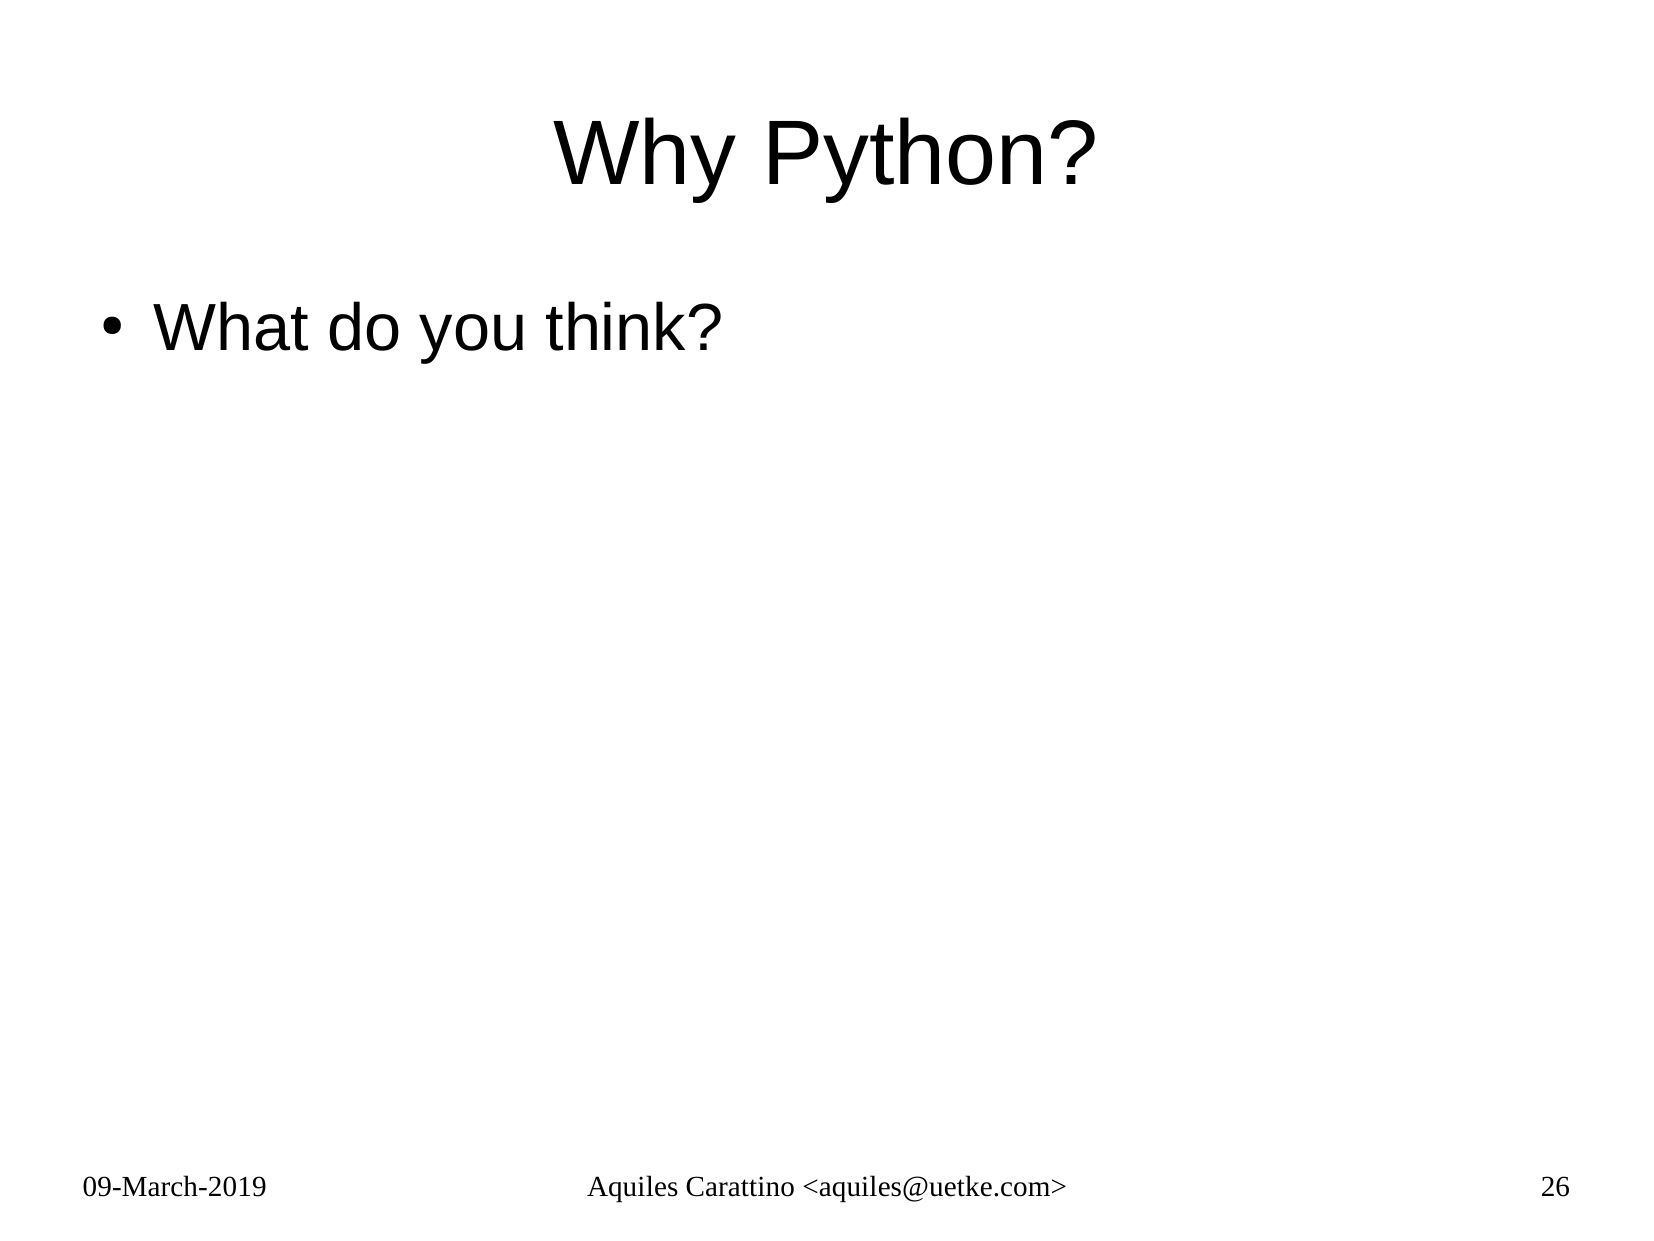

# Why Python?
What do you think?
09-March-2019
Aquiles Carattino <aquiles@uetke.com>
26